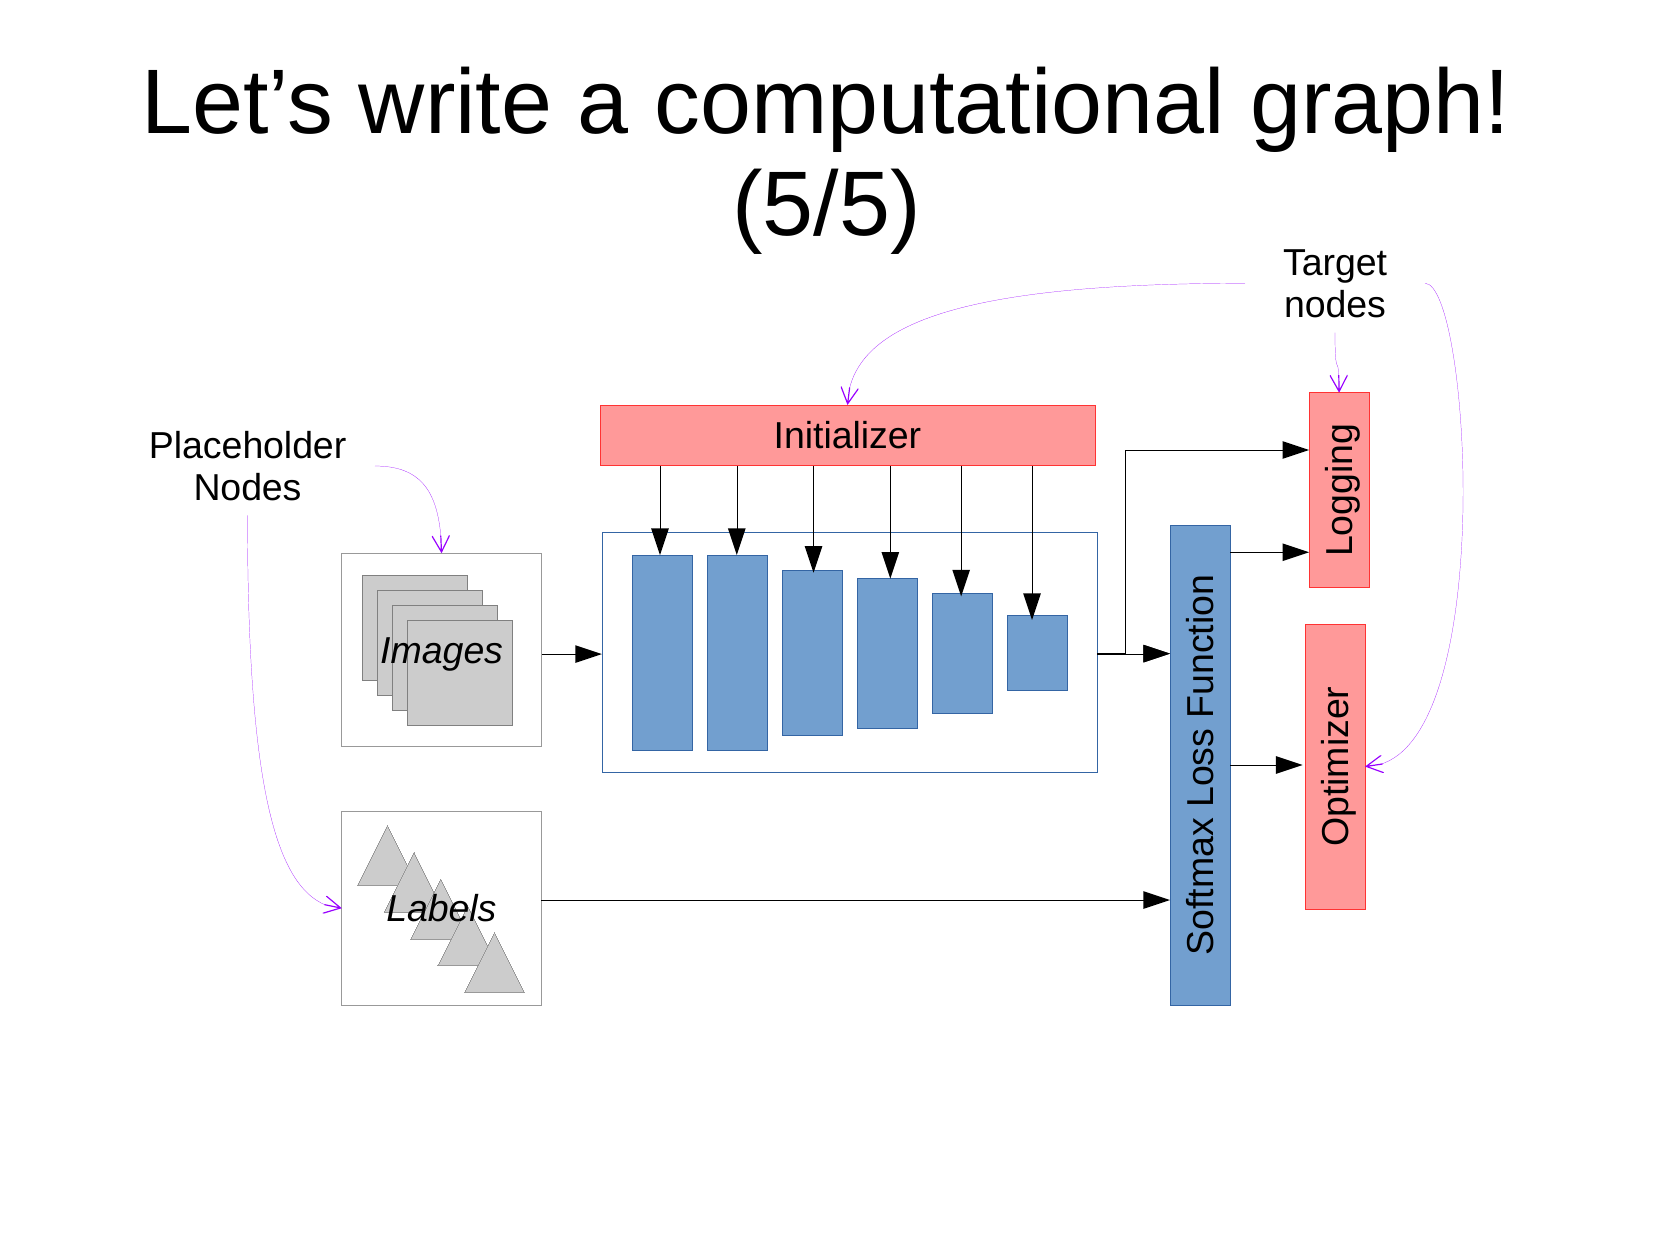

# Let’s write a computational graph! (5/5)
Target nodes
Initializer
Placeholder Nodes
Logging
Images
Softmax Loss Function
Optimizer
Labels